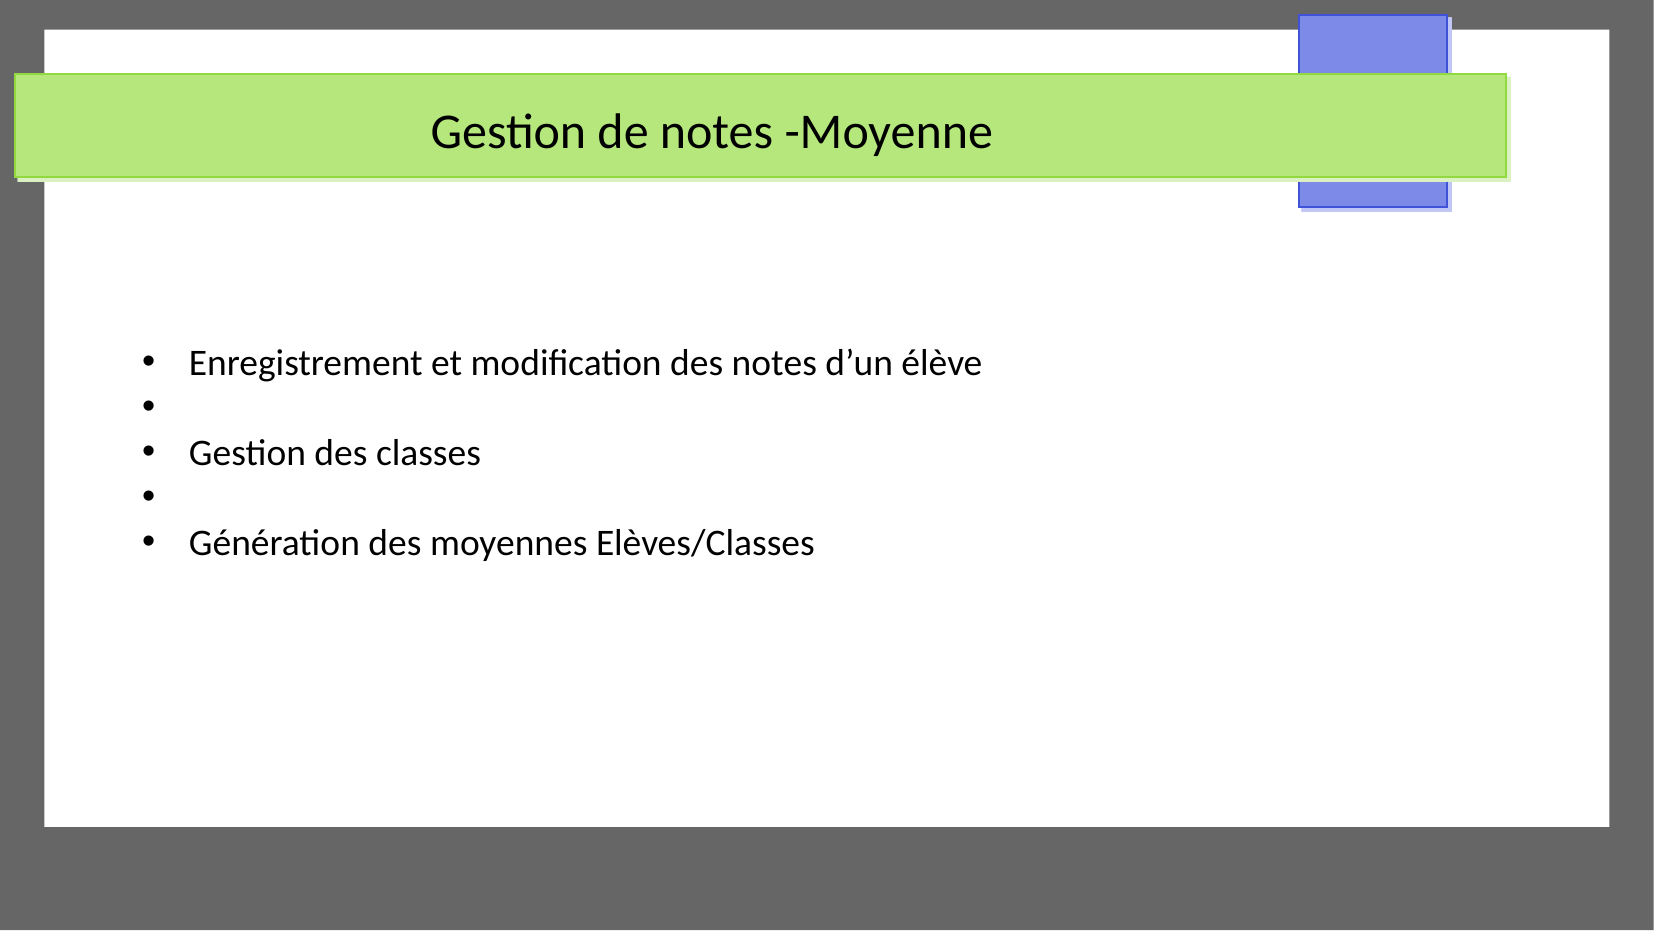

Gestion de notes -Moyenne
Enregistrement et modification des notes d’un élève
Gestion des classes
Génération des moyennes Elèves/Classes